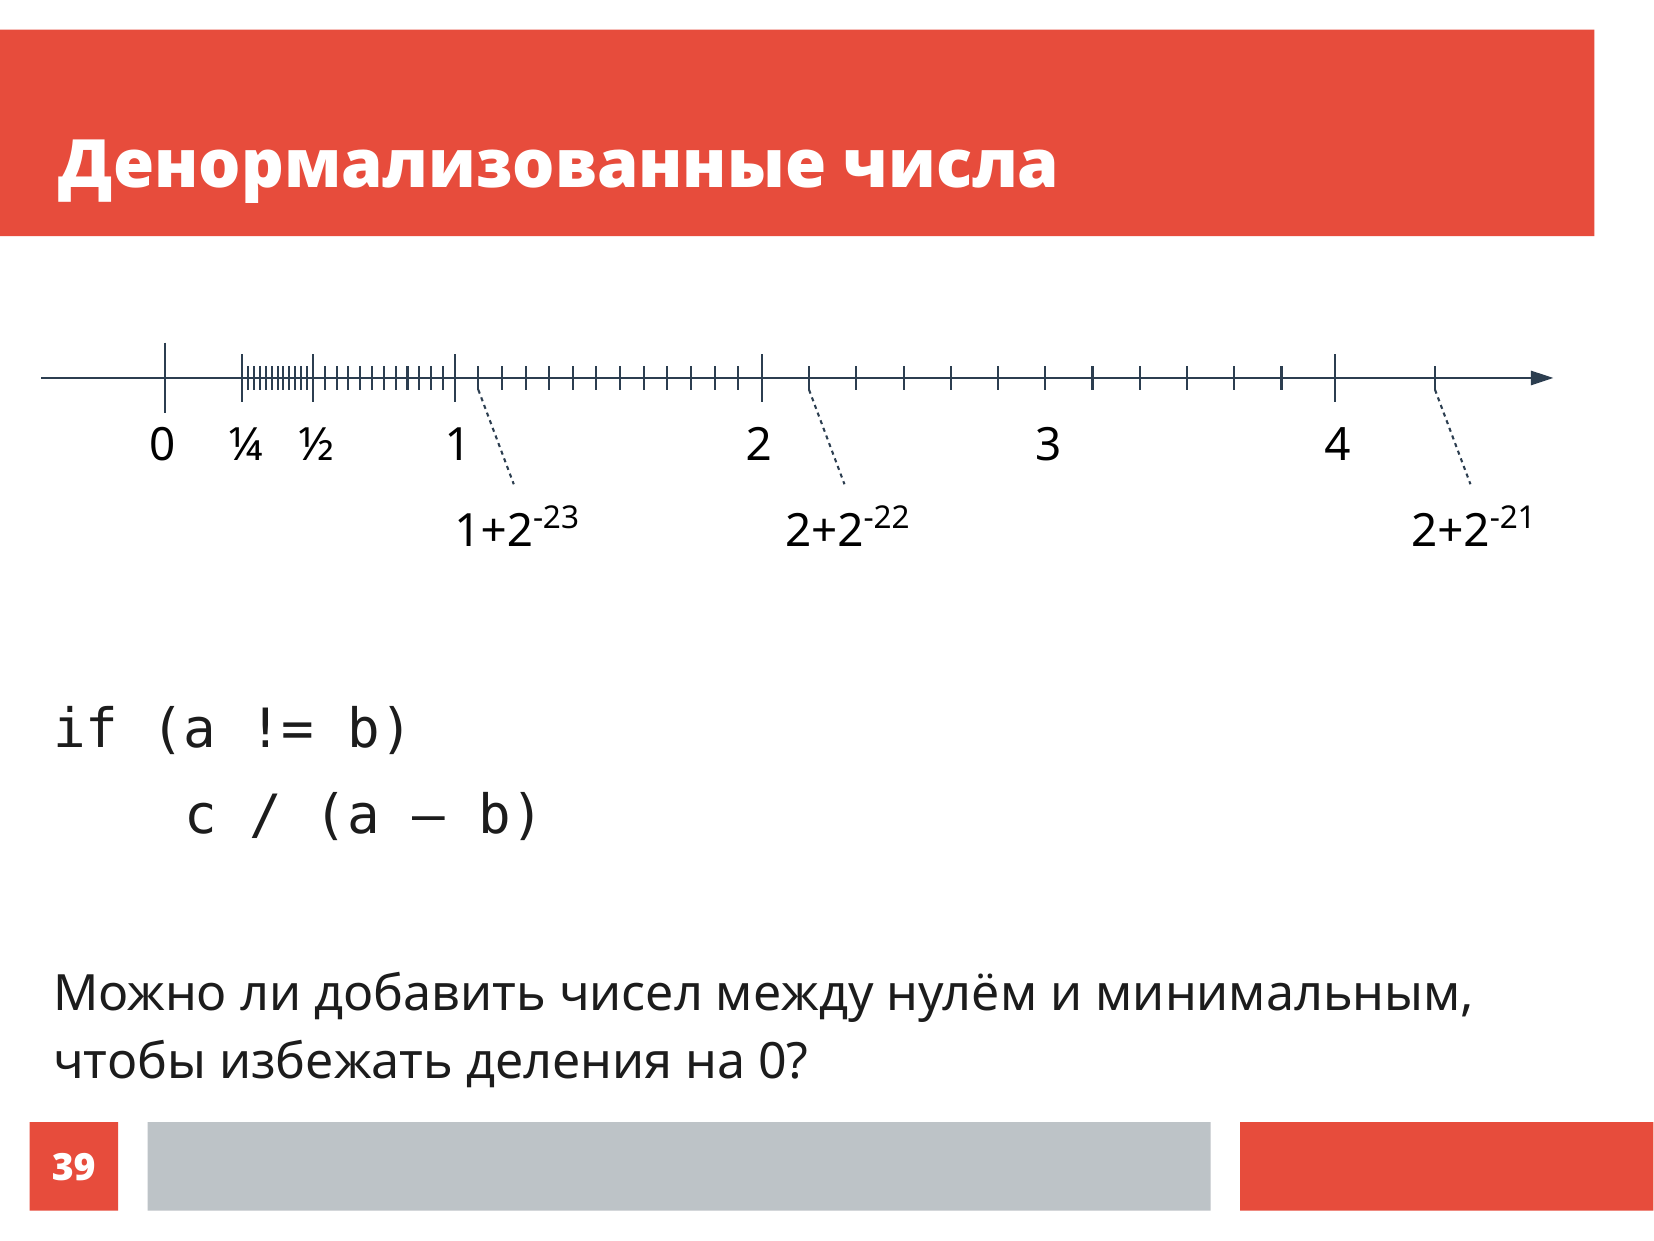

# Денормализованные числа
0
¼
½
1
2
3
4
1+2-23
2+2-22
2+2-21
if (a != b)
 c / (a — b)
Можно ли добавить чисел между нулём и минимальным, чтобы избежать деления на 0?
39